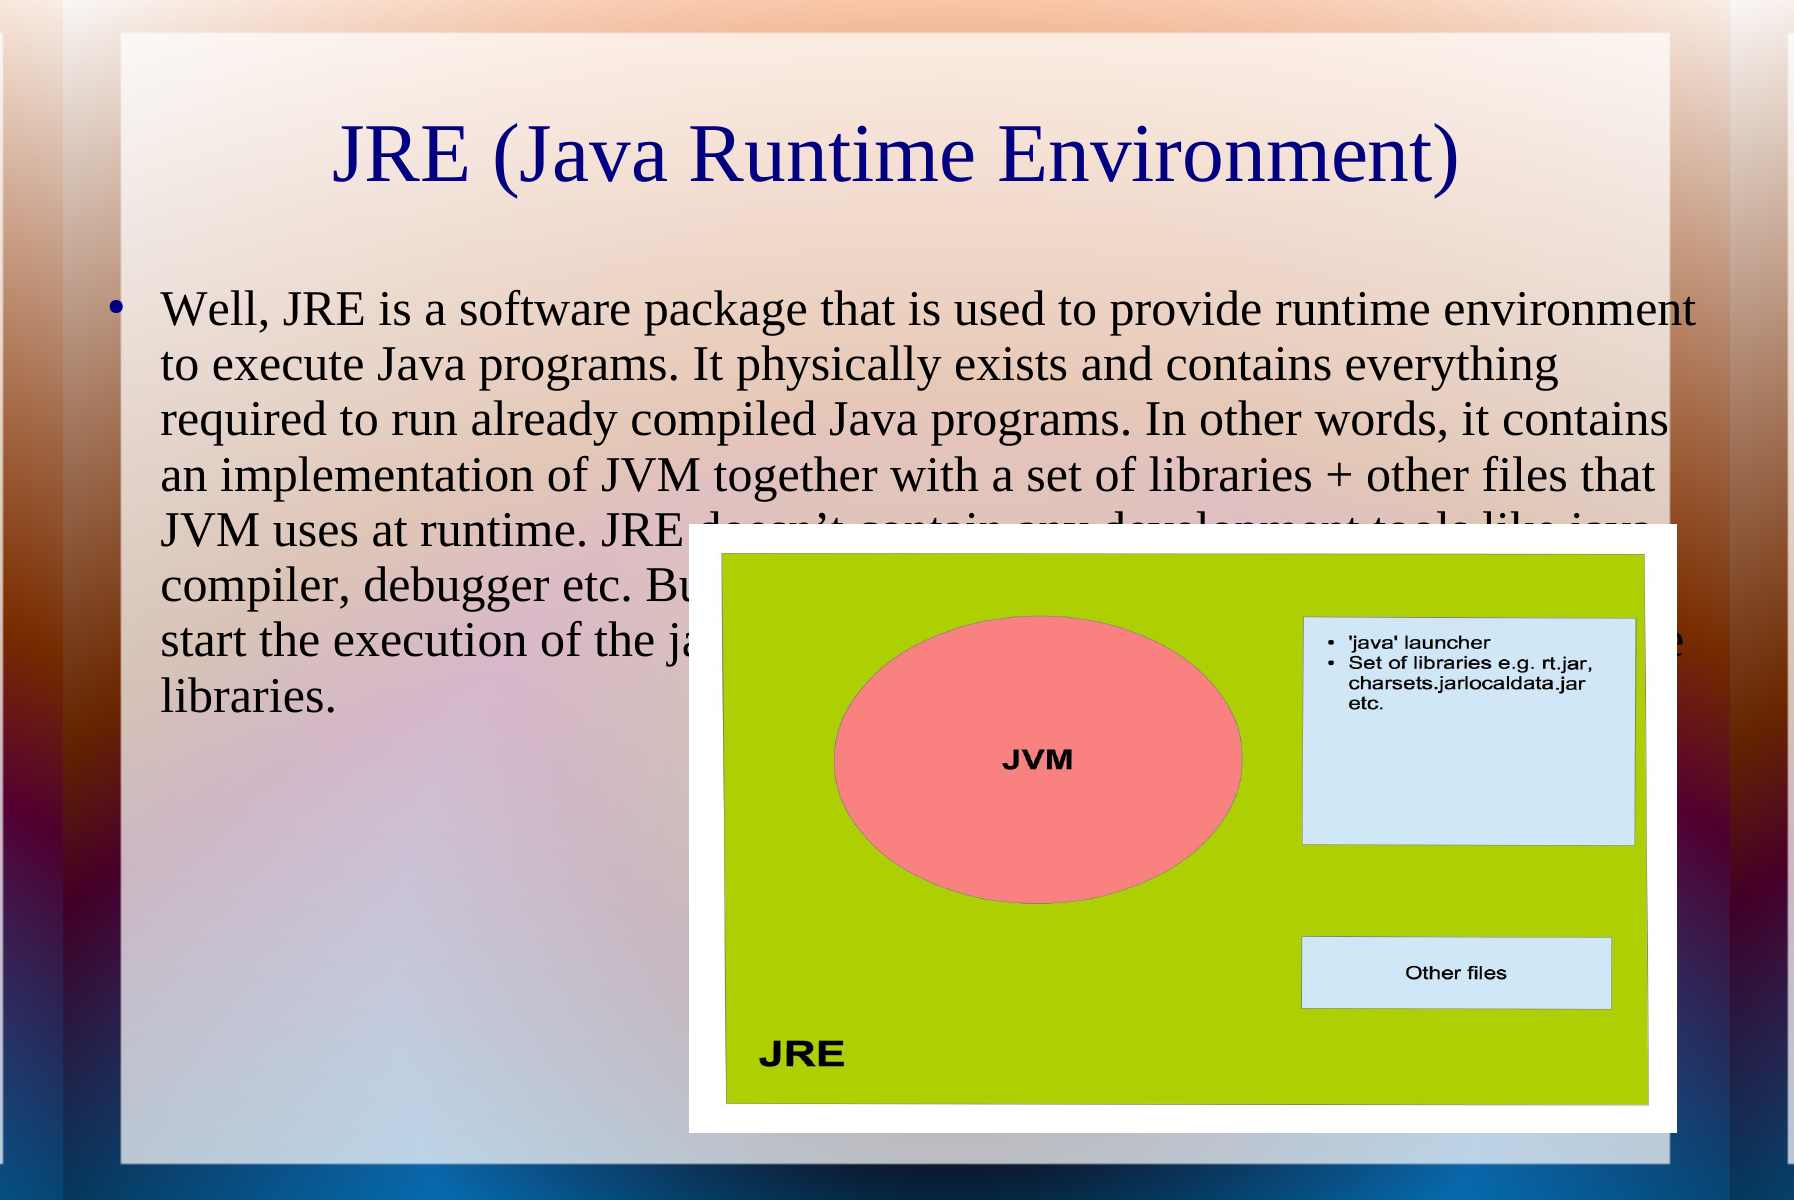

# JRE (Java Runtime Environment)
Well, JRE is a software package that is used to provide runtime environment to execute Java programs. It physically exists and contains everything required to run already compiled Java programs. In other words, it contains an implementation of JVM together with a set of libraries + other files that JVM uses at runtime. JRE doesn’t contain any development tools like java compiler, debugger etc. But, it does contain the ‘java’ launcher (in order to start the execution of the java program) and various other files including the libraries.